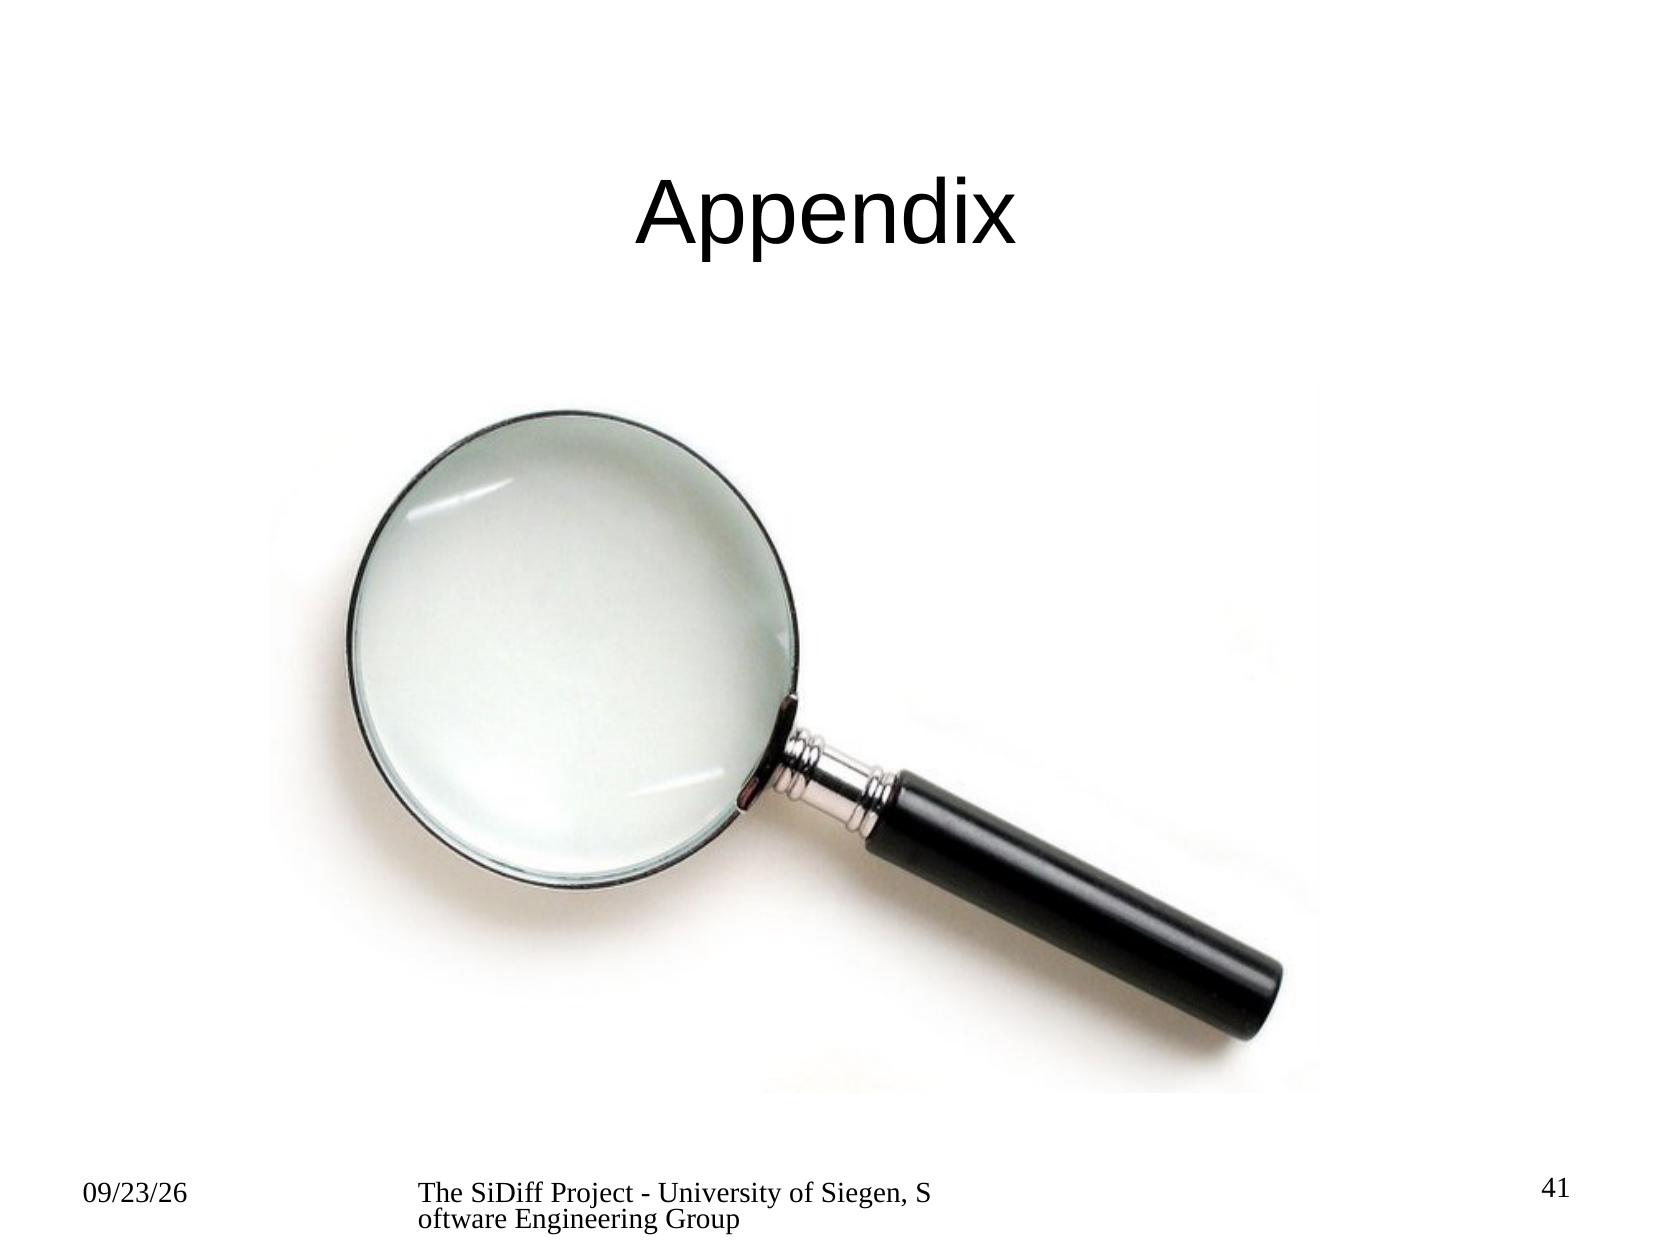

# Appendix
41
The SiDiff Project - University of Siegen, Software Engineering Group